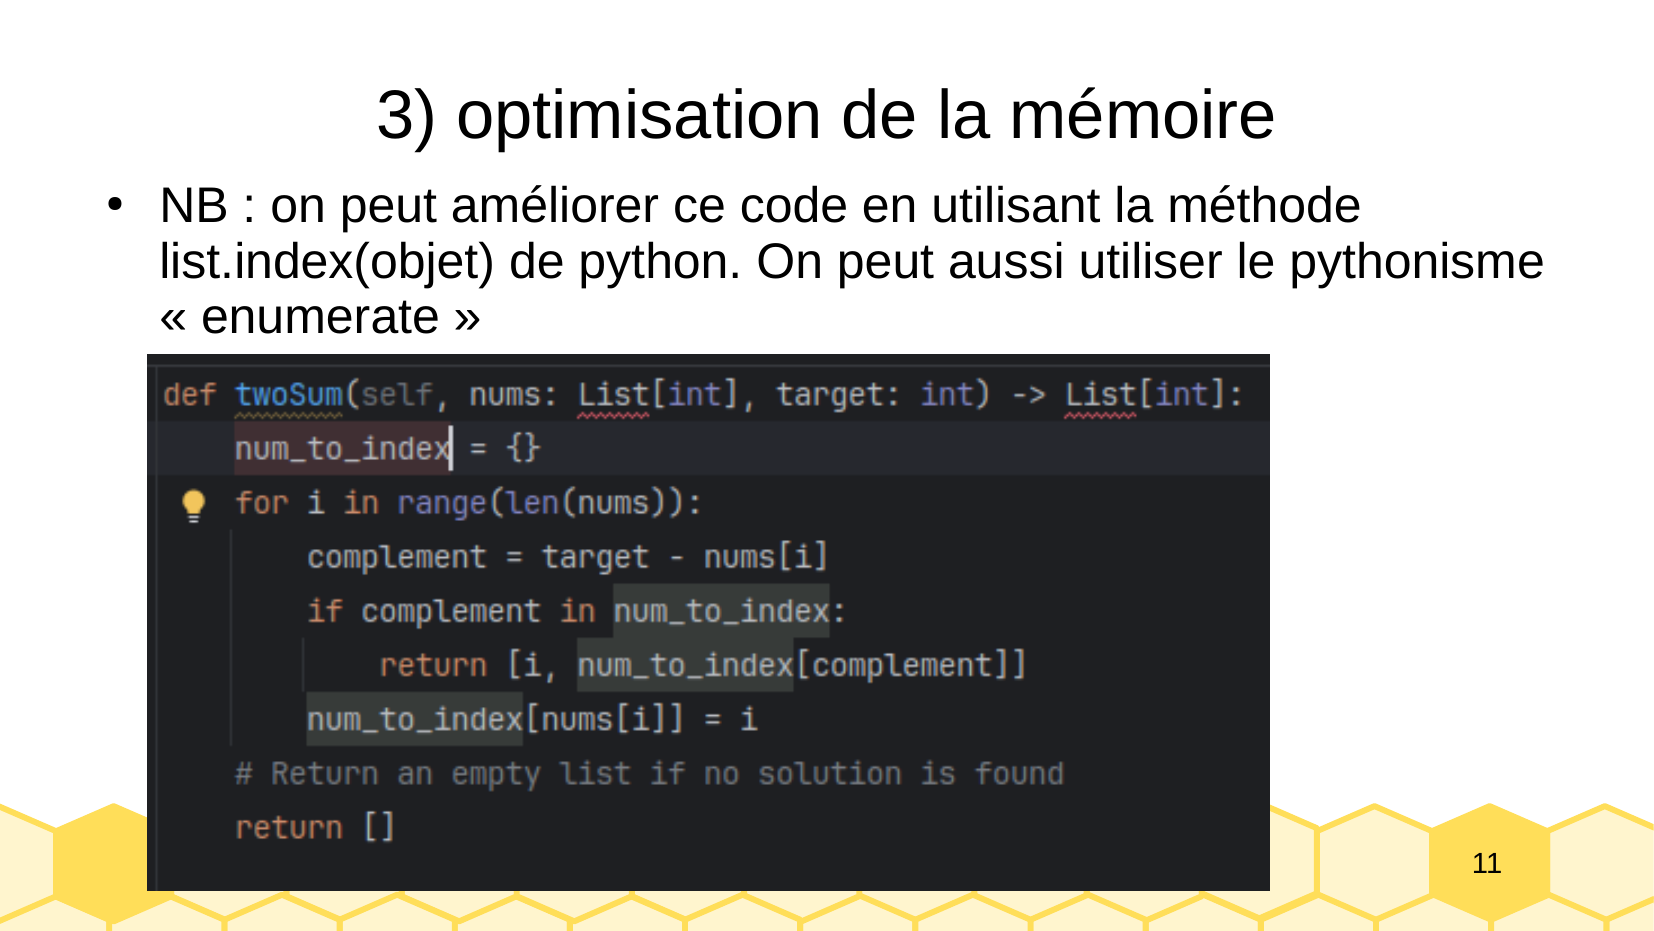

# 3) optimisation de la mémoire
NB : on peut améliorer ce code en utilisant la méthode list.index(objet) de python. On peut aussi utiliser le pythonisme « enumerate »